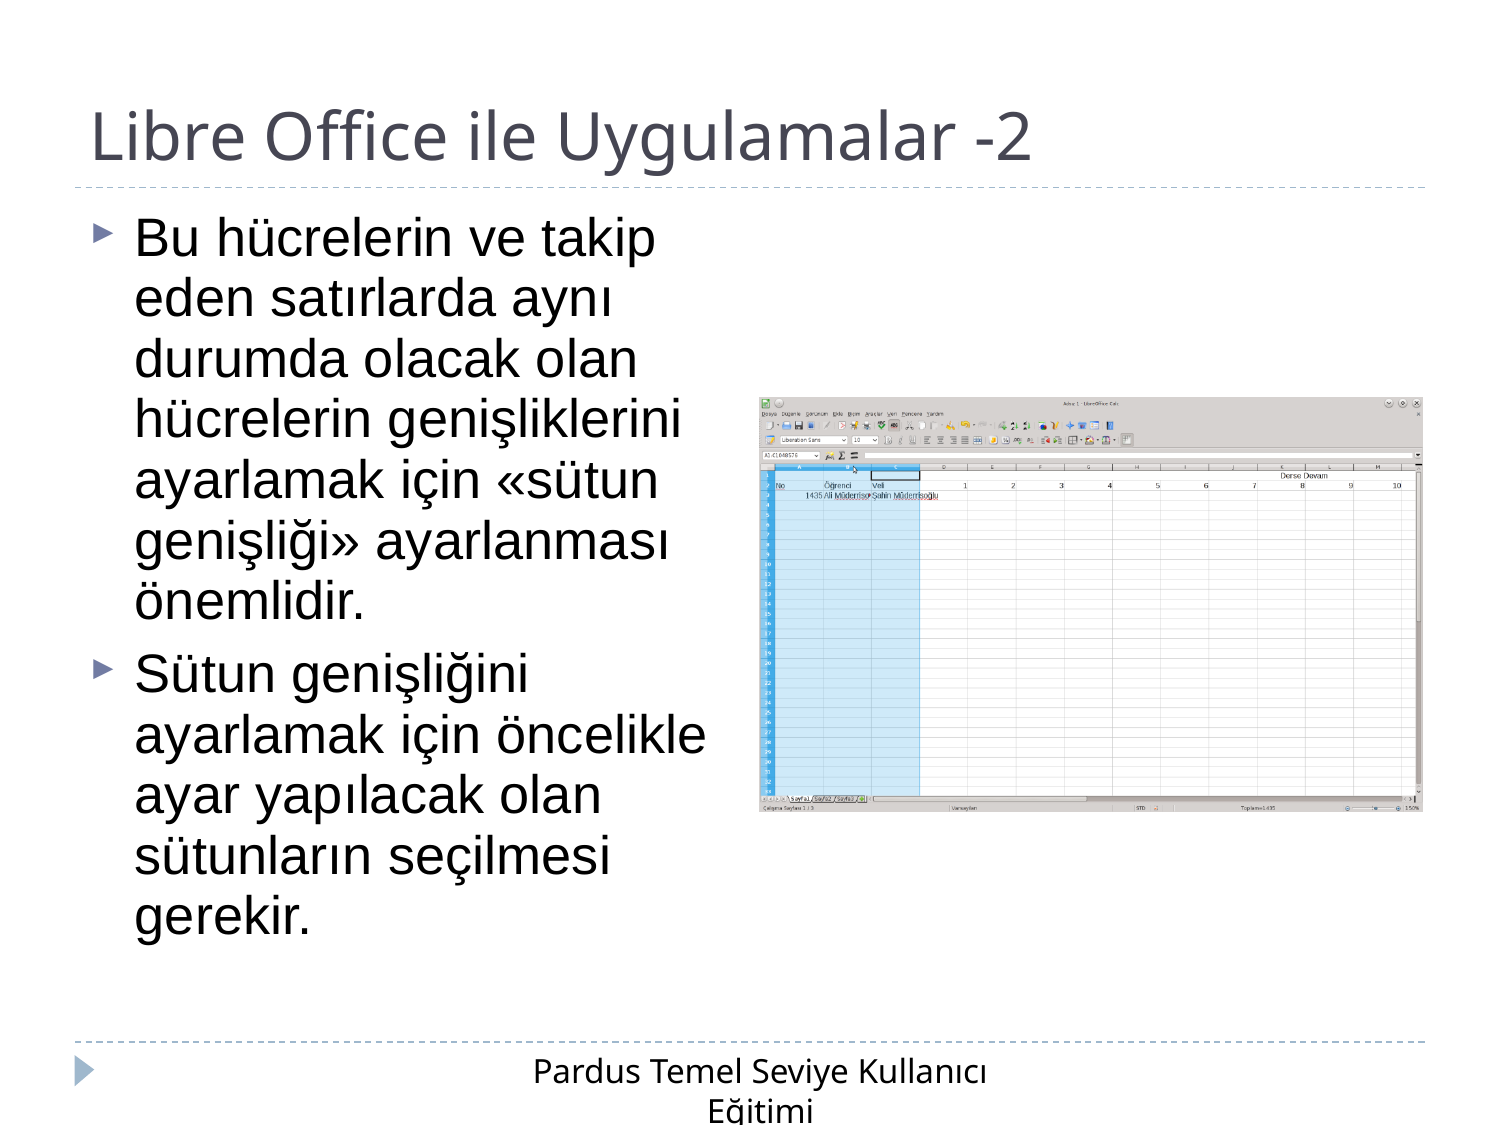

# Libre Office ile Uygulamalar -2
Bu hücrelerin ve takip eden satırlarda aynı durumda olacak olan hücrelerin genişliklerini ayarlamak için «sütun genişliği» ayarlanması önemlidir.
Sütun genişliğini ayarlamak için öncelikle ayar yapılacak olan sütunların seçilmesi gerekir.